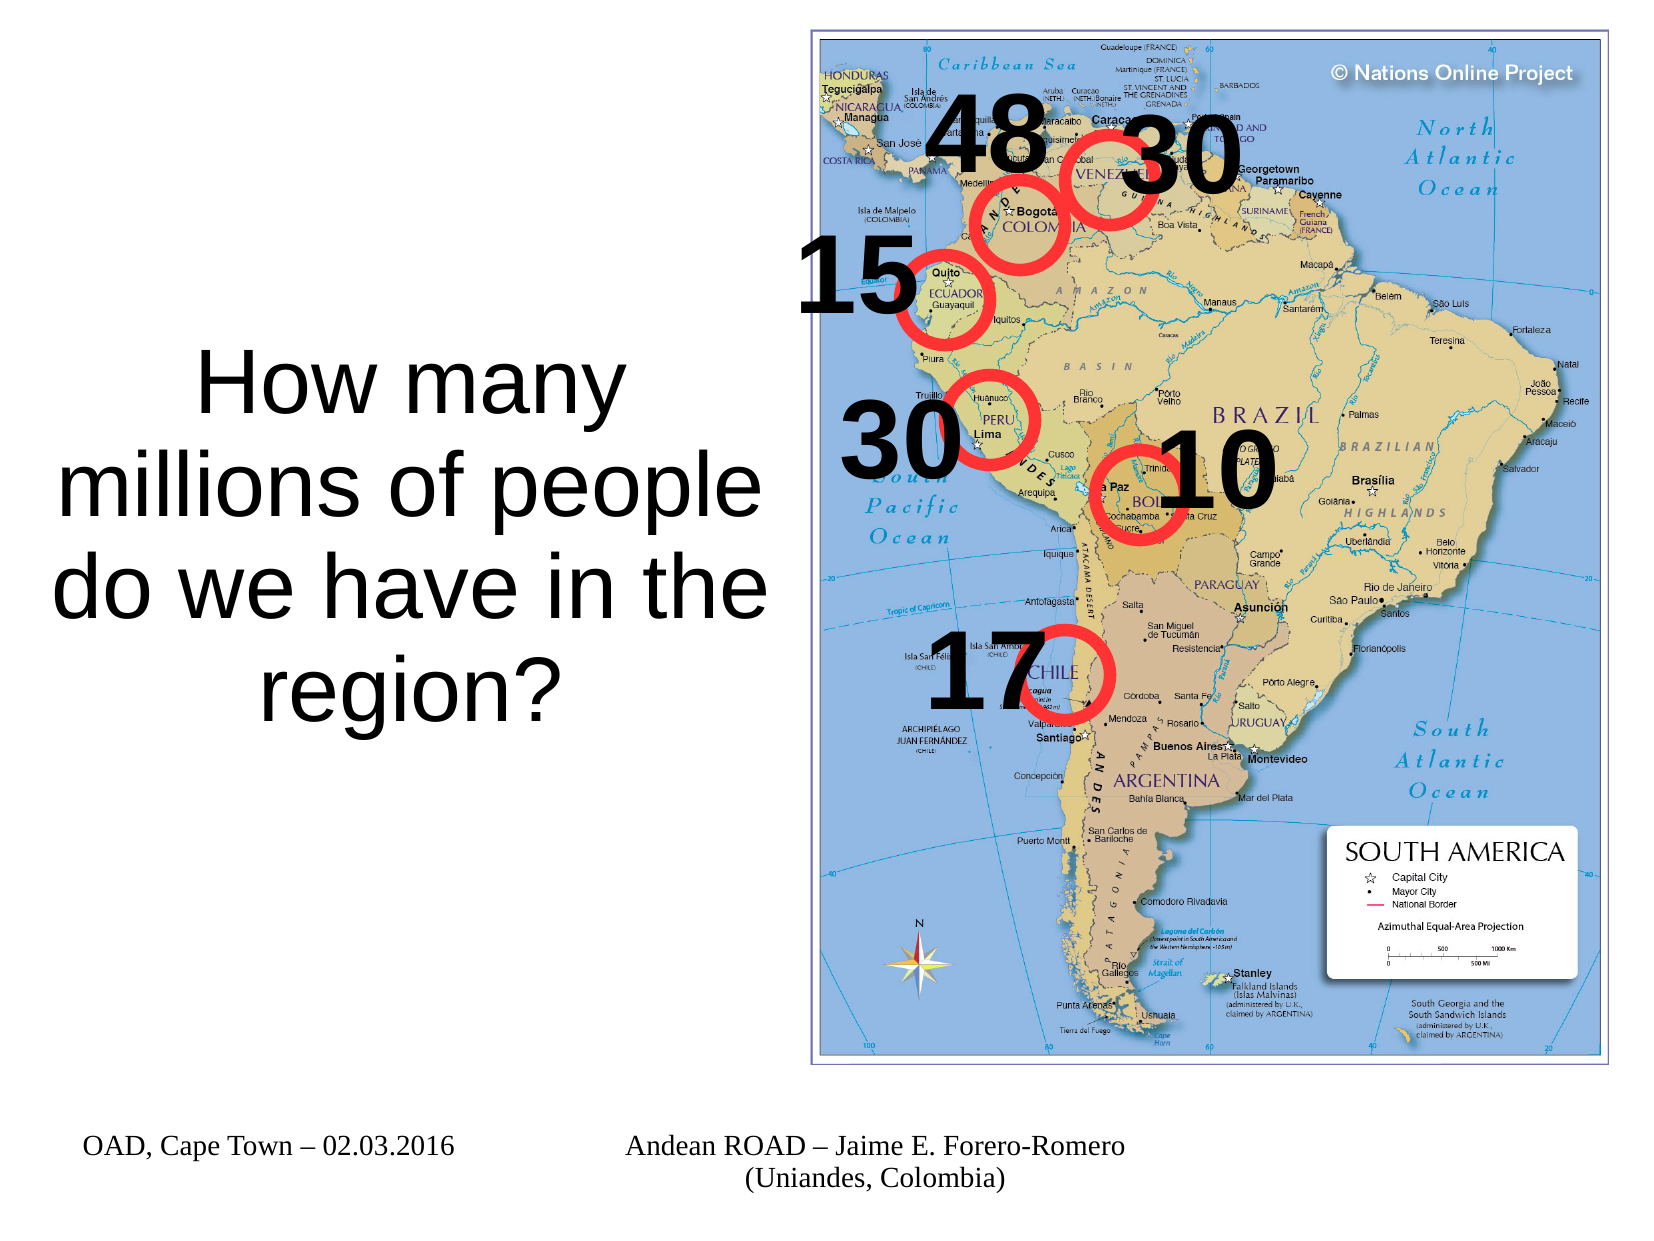

48
30
15
# How many millions of people do we have in the region?
30
10
17